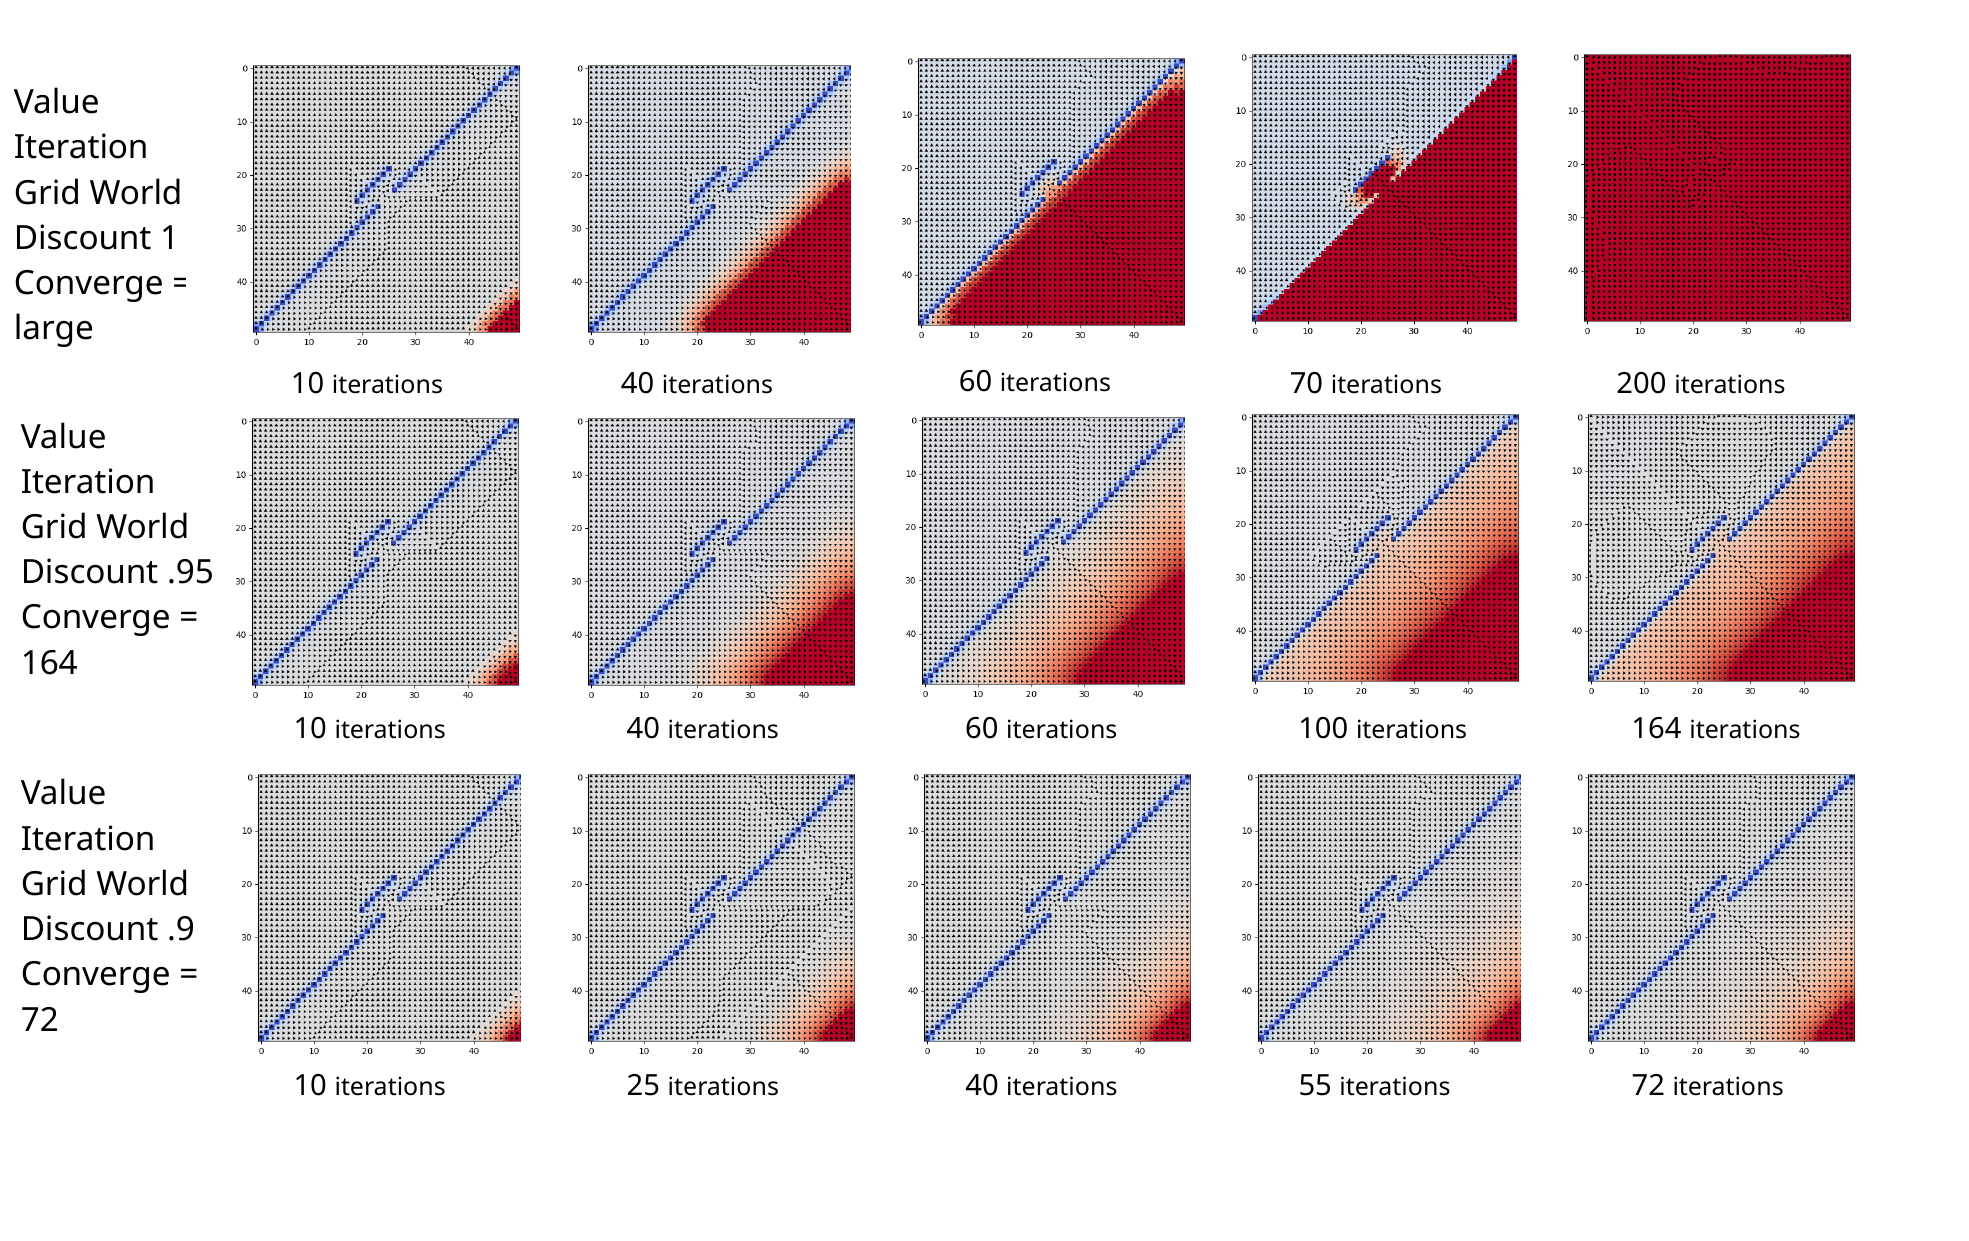

Value Iteration
Grid World
Discount 1
Converge = large
60 iterations
10 iterations
200 iterations
40 iterations
70 iterations
Value Iteration
Grid World
Discount .95
Converge = 164
10 iterations
40 iterations
60 iterations
100 iterations
164 iterations
Value Iteration
Grid World
Discount .9
Converge = 72
10 iterations
25 iterations
40 iterations
55 iterations
72 iterations